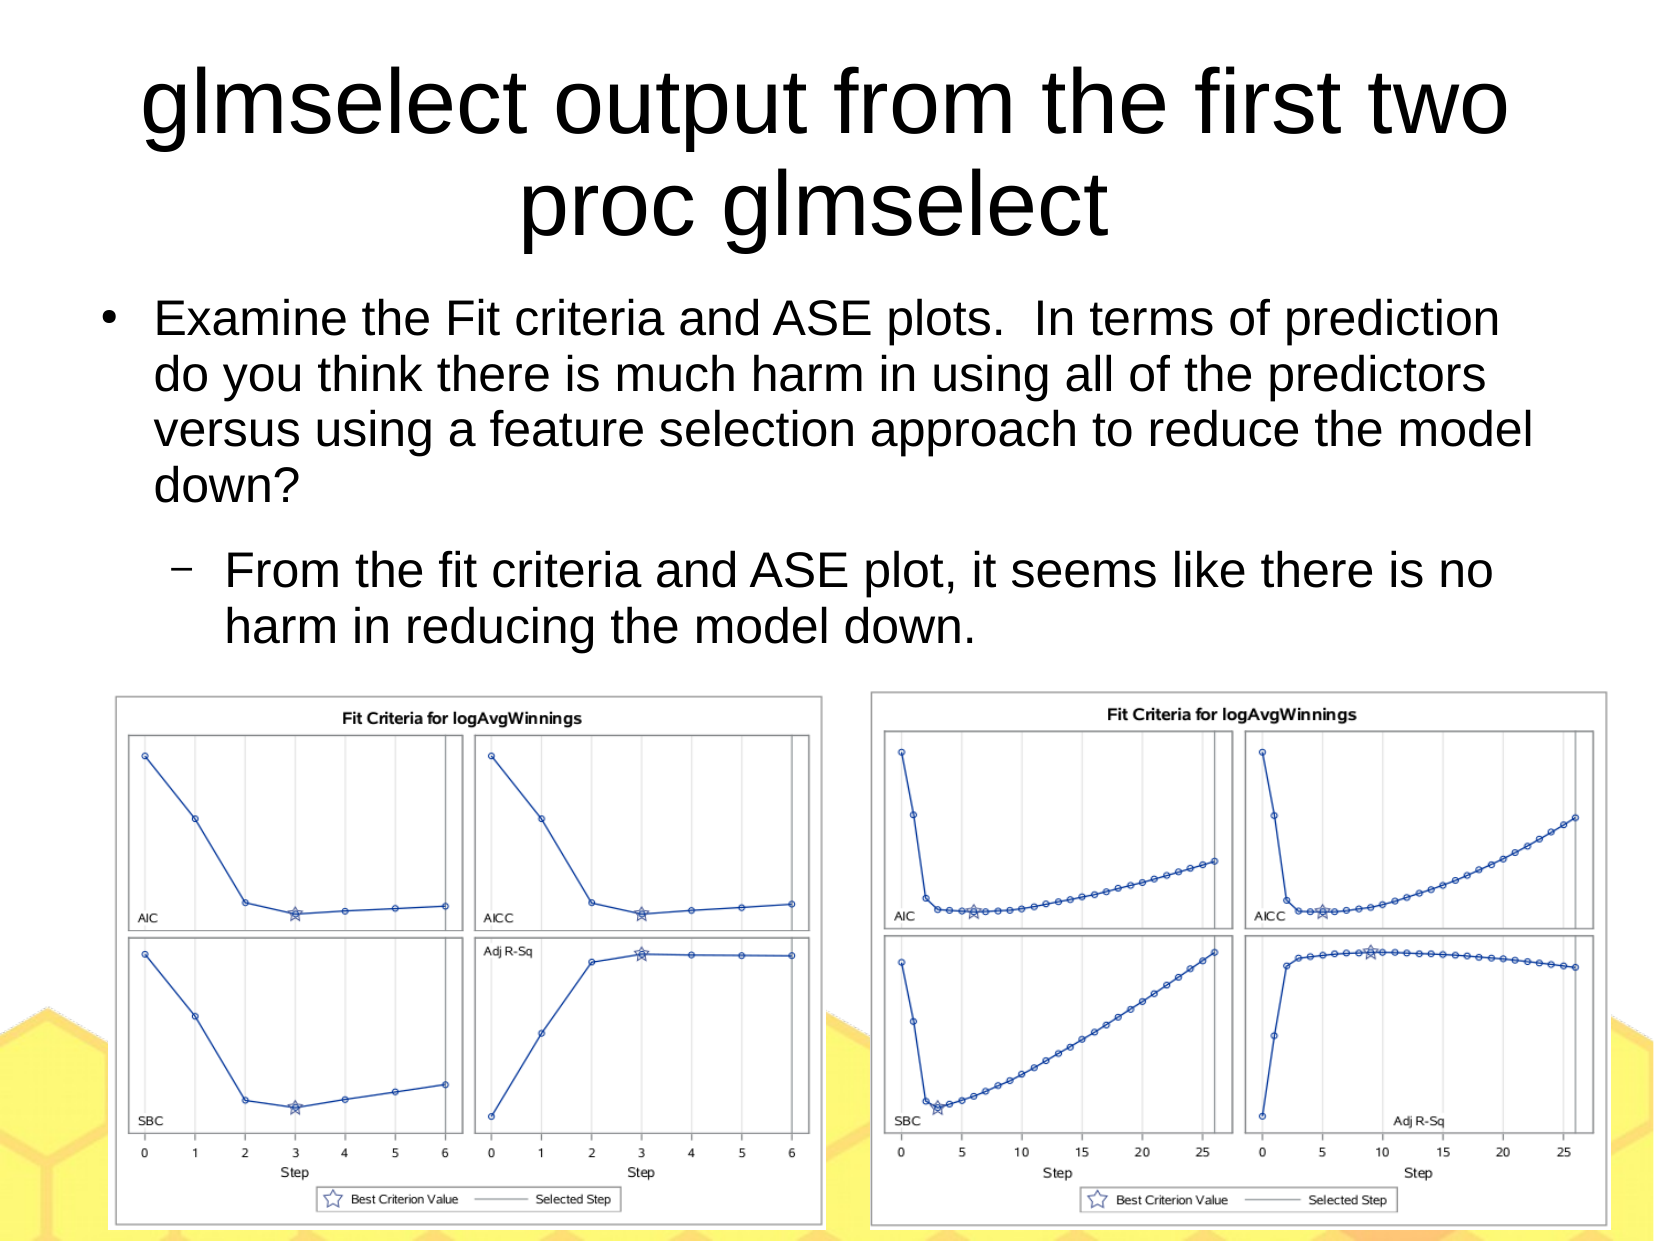

# glmselect output from the first two proc glmselect
Examine the Fit criteria and ASE plots. In terms of prediction do you think there is much harm in using all of the predictors versus using a feature selection approach to reduce the model down?
From the fit criteria and ASE plot, it seems like there is no harm in reducing the model down.